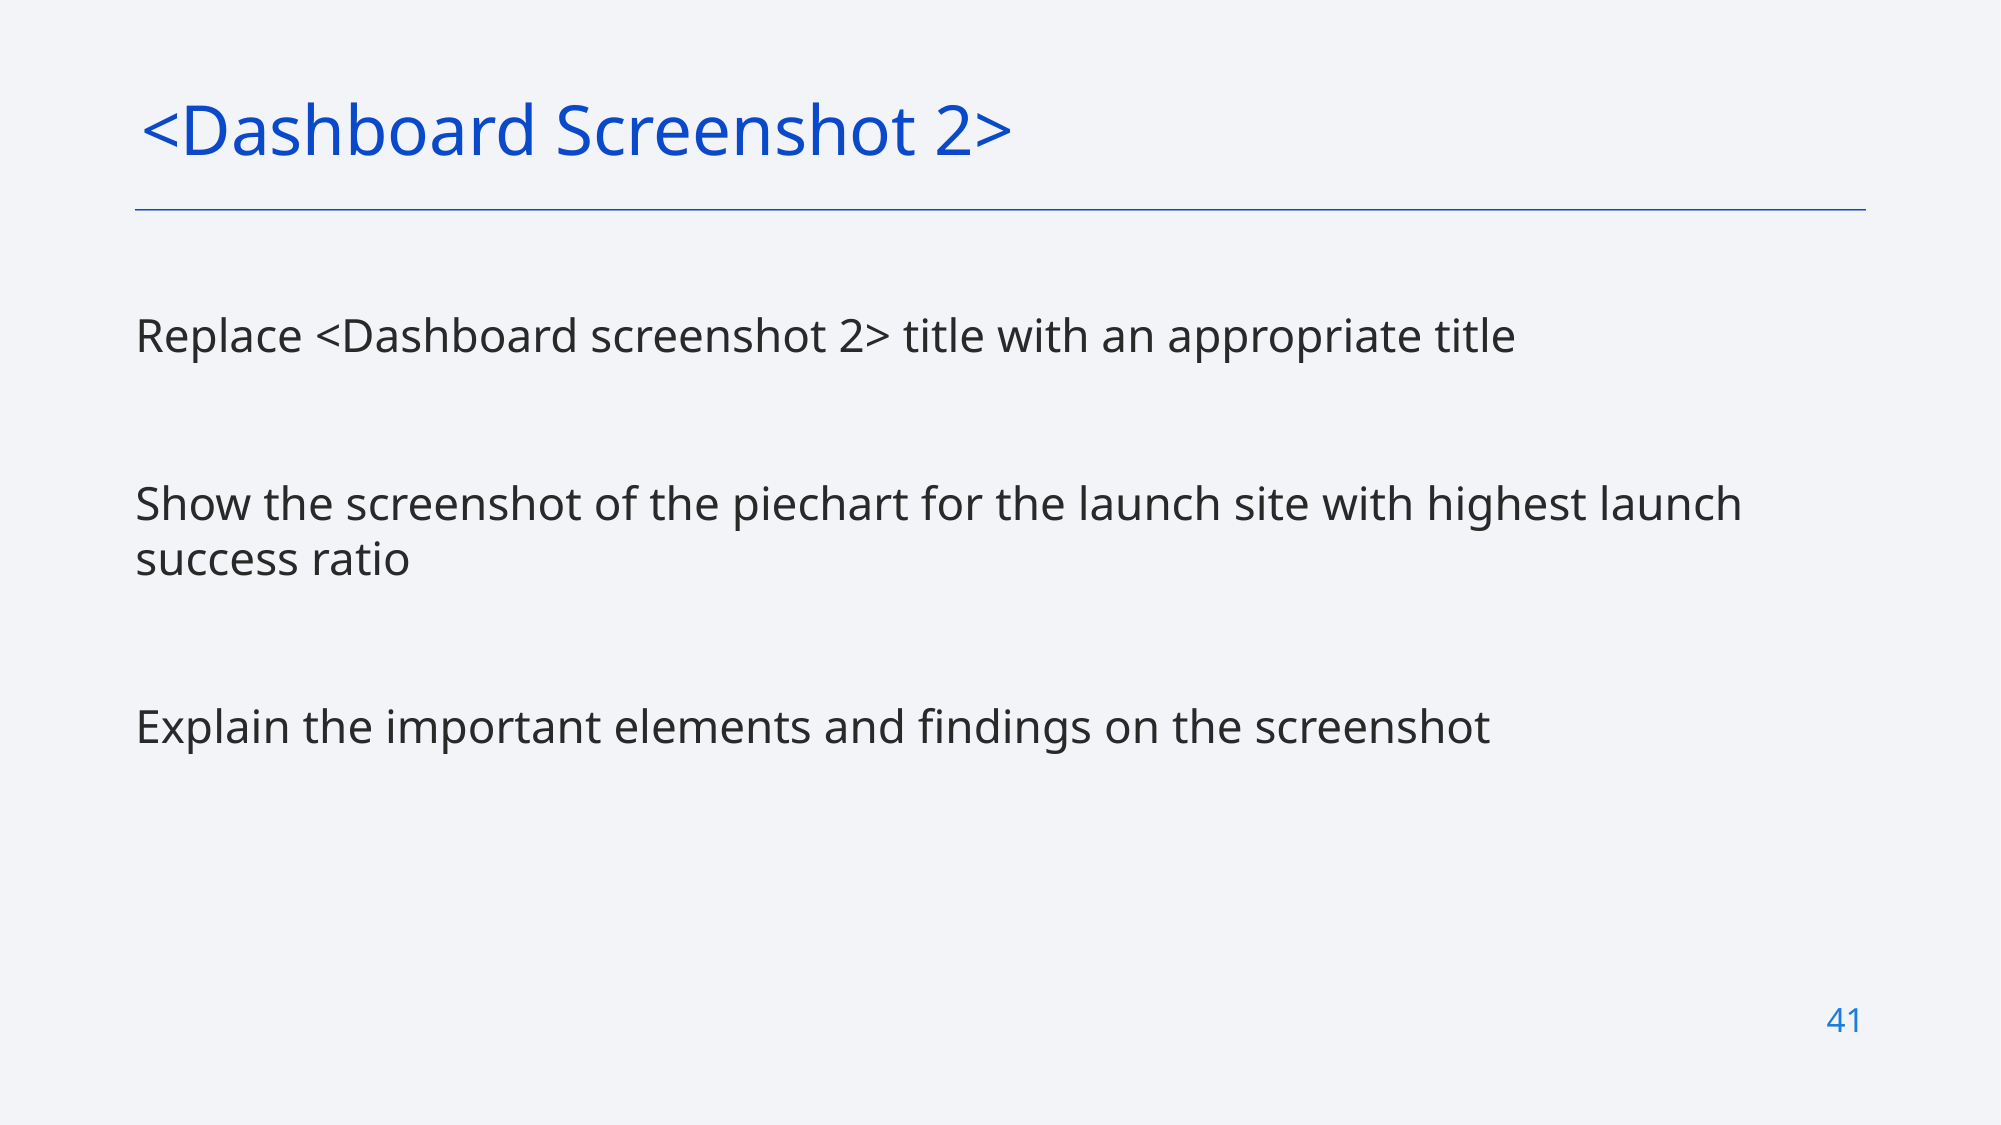

<Dashboard Screenshot 2>
# Replace <Dashboard screenshot 2> title with an appropriate title
Show the screenshot of the piechart for the launch site with highest launch success ratio
Explain the important elements and findings on the screenshot
41